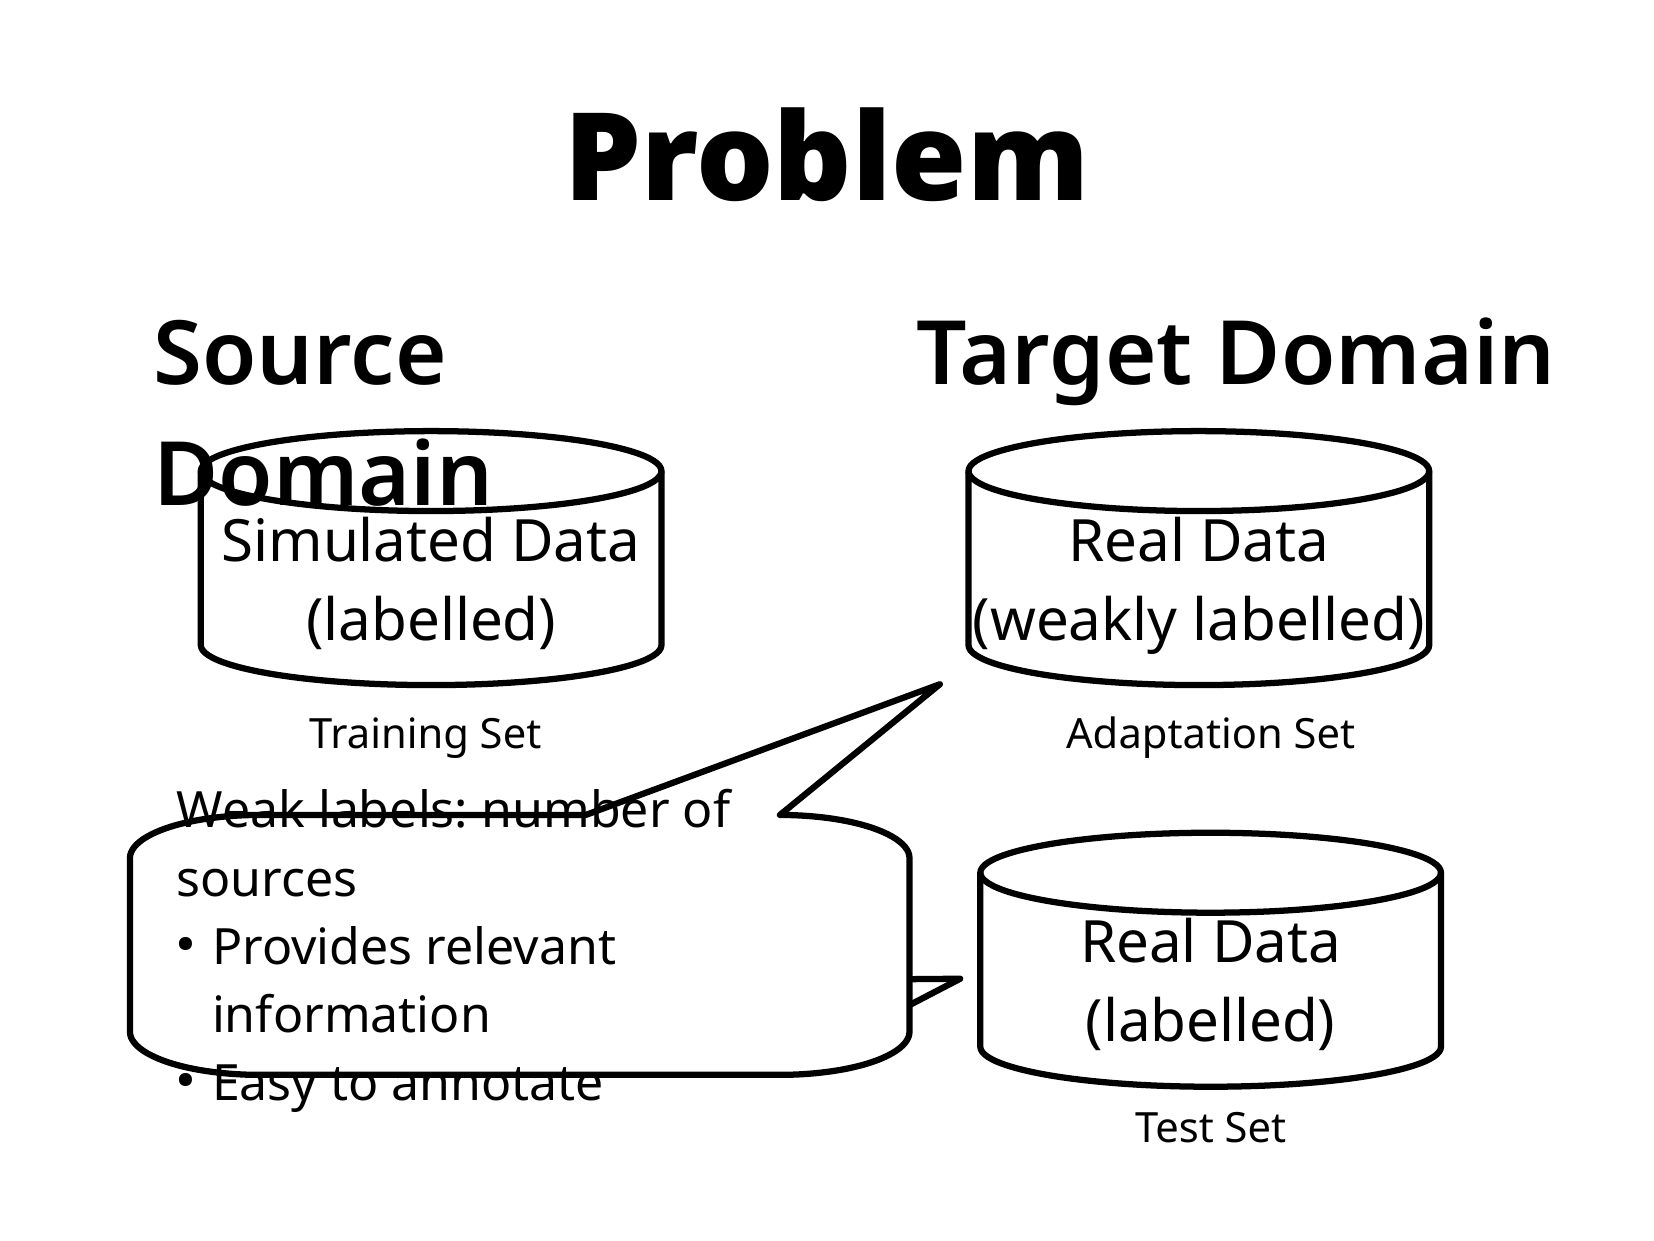

# Problem
Source Domain
Target Domain
Simulated Data
(labelled)
Real Data
(weakly labelled)
Training Set
Adaptation Set
Weak labels: number of sources
Provides relevant information
Easy to annotate
Real Data
(labelled)
Target: best performance on the target domain test set
Test Set